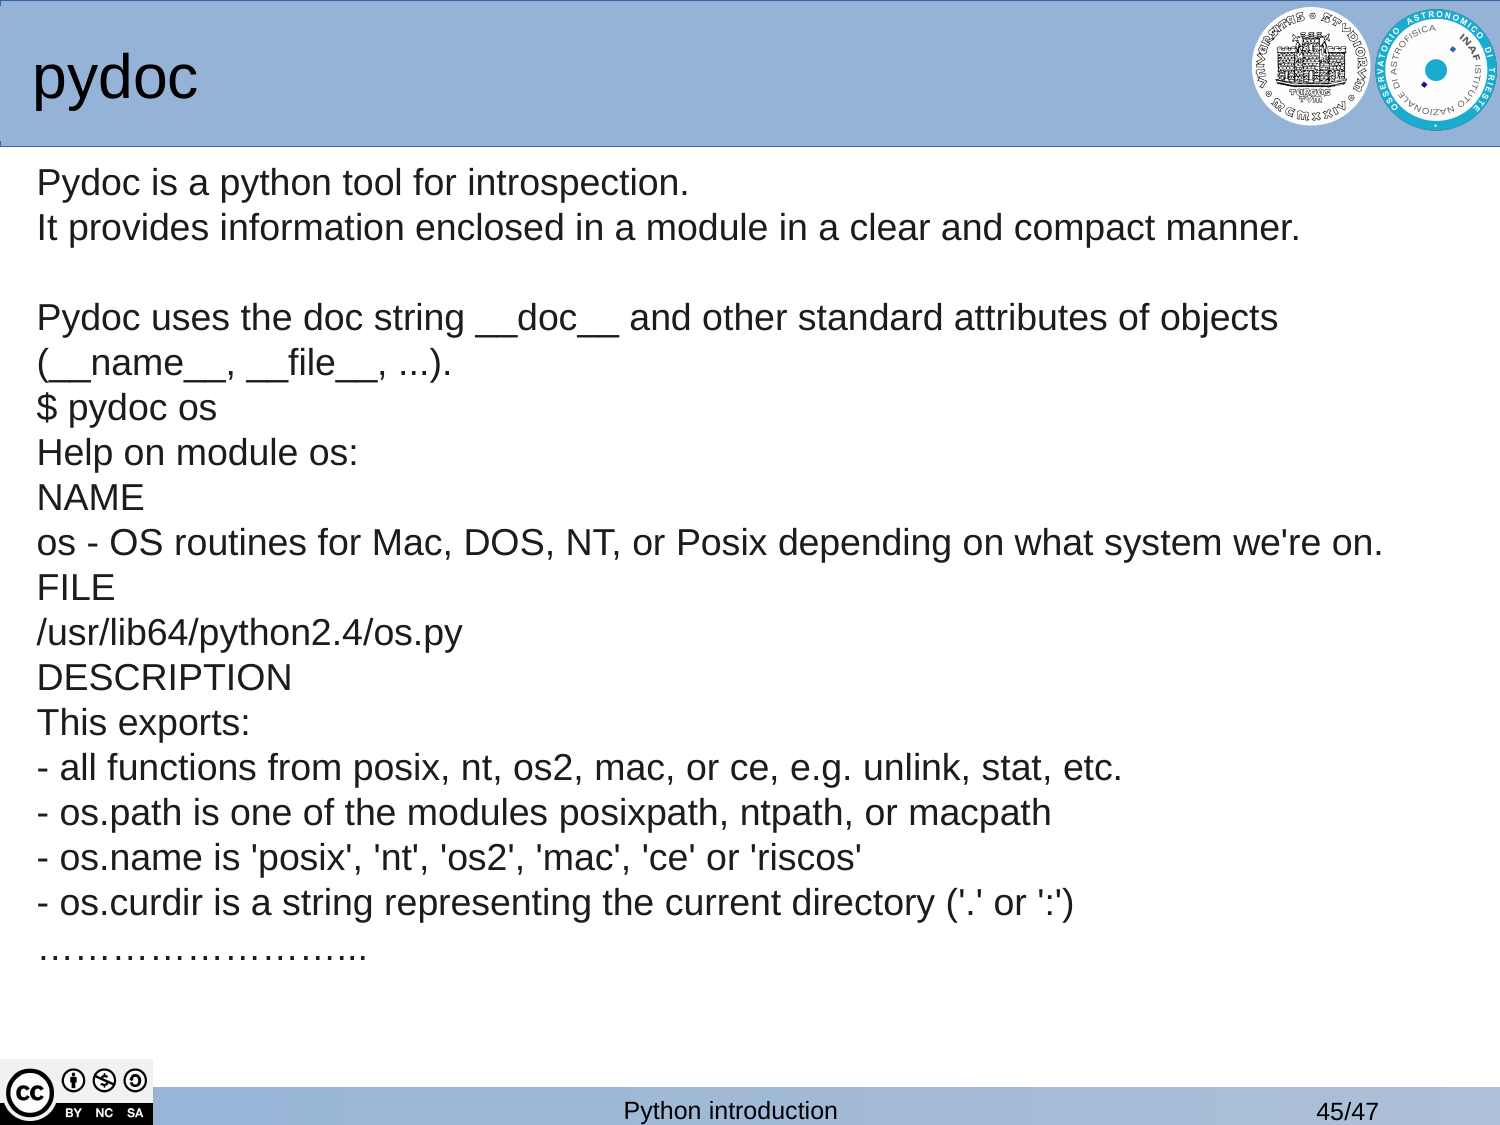

pydoc
# Pydoc is a python tool for introspection.
It provides information enclosed in a module in a clear and compact manner.
Pydoc uses the doc string __doc__ and other standard attributes of objects (__name__, __file__, ...).
$ pydoc os
Help on module os:
NAME
os - OS routines for Mac, DOS, NT, or Posix depending on what system we're on.
FILE
/usr/lib64/python2.4/os.py
DESCRIPTION
This exports:
- all functions from posix, nt, os2, mac, or ce, e.g. unlink, stat, etc.
- os.path is one of the modules posixpath, ntpath, or macpath
- os.name is 'posix', 'nt', 'os2', 'mac', 'ce' or 'riscos'
- os.curdir is a string representing the current directory ('.' or ':')
……………………...